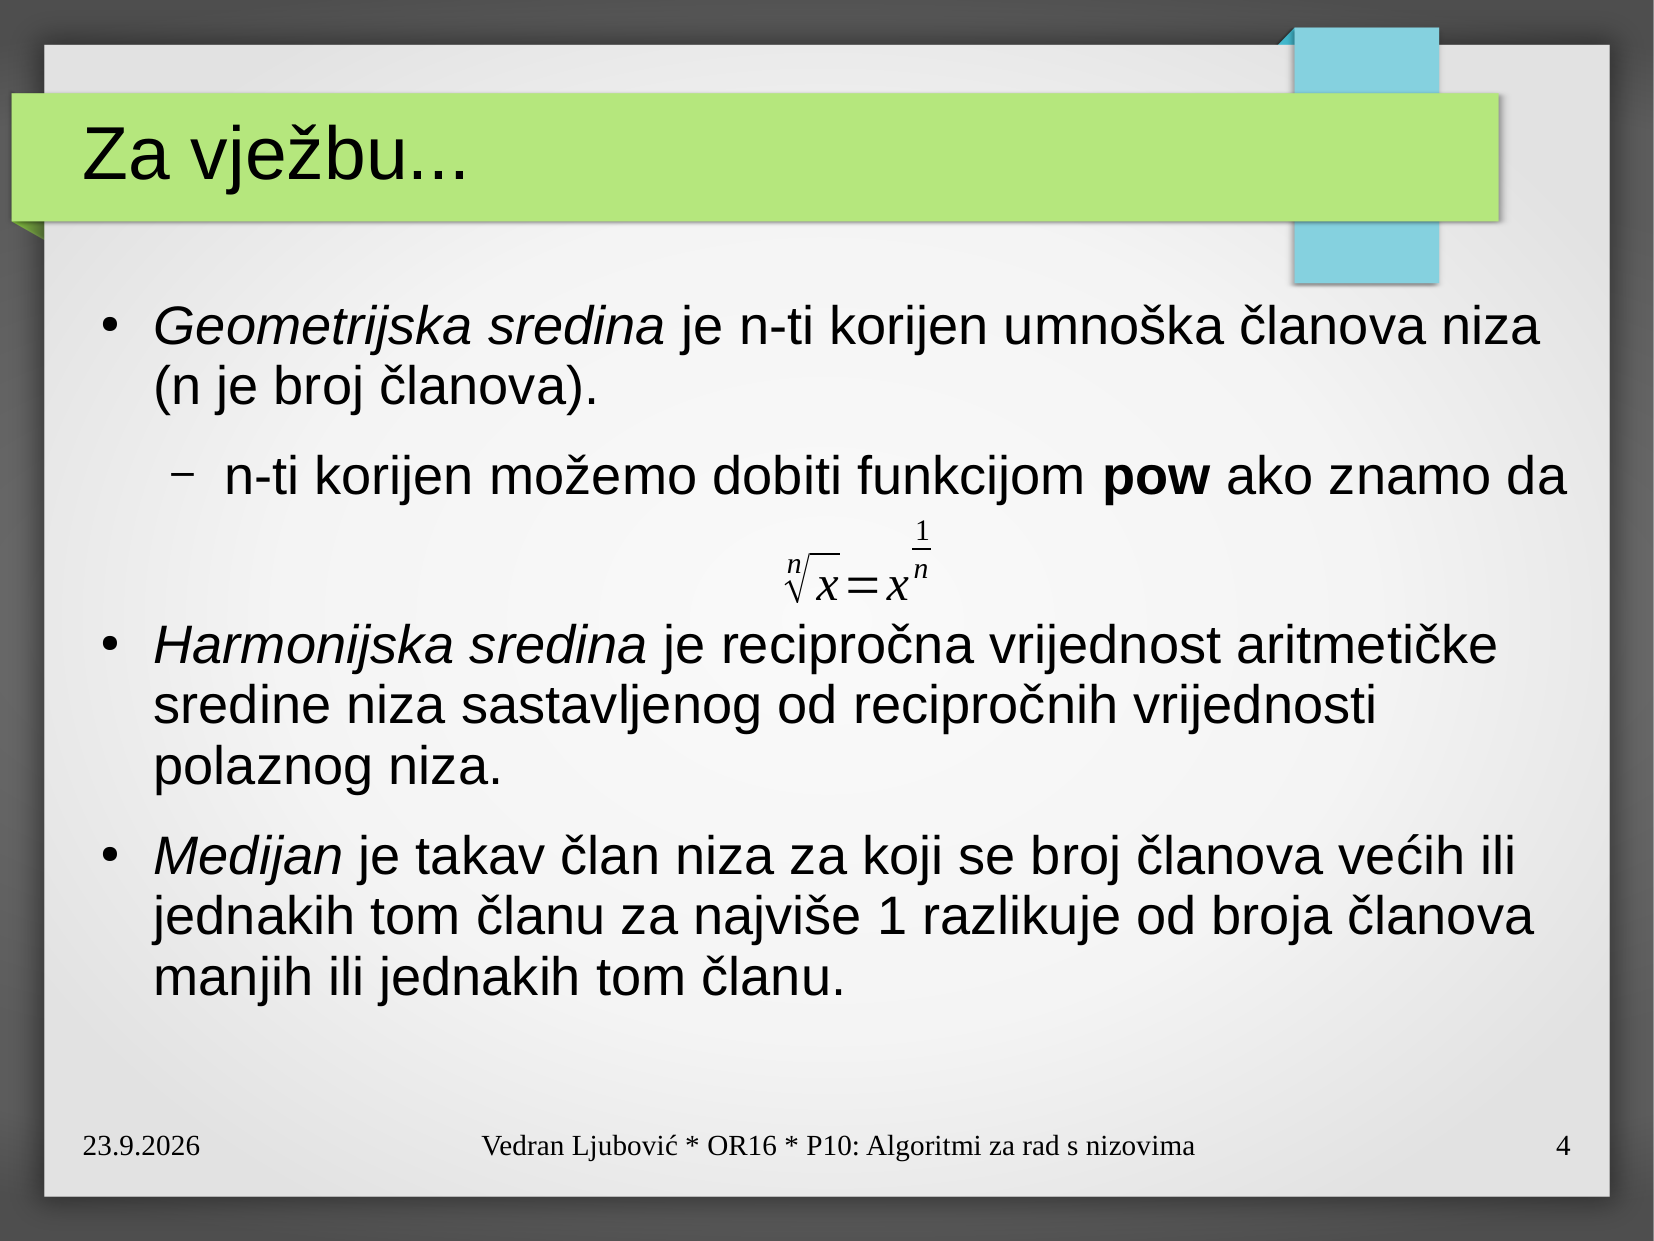

# Za vježbu...
Geometrijska sredina je n-ti korijen umnoška članova niza (n je broj članova).
n-ti korijen možemo dobiti funkcijom pow ako znamo da
Harmonijska sredina je recipročna vrijednost aritmetičke sredine niza sastavljenog od recipročnih vrijednosti polaznog niza.
Medijan je takav član niza za koji se broj članova većih ili jednakih tom članu za najviše 1 razlikuje od broja članova manjih ili jednakih tom članu.
Vedran Ljubović * OR16 * P10: Algoritmi za rad s nizovima
4